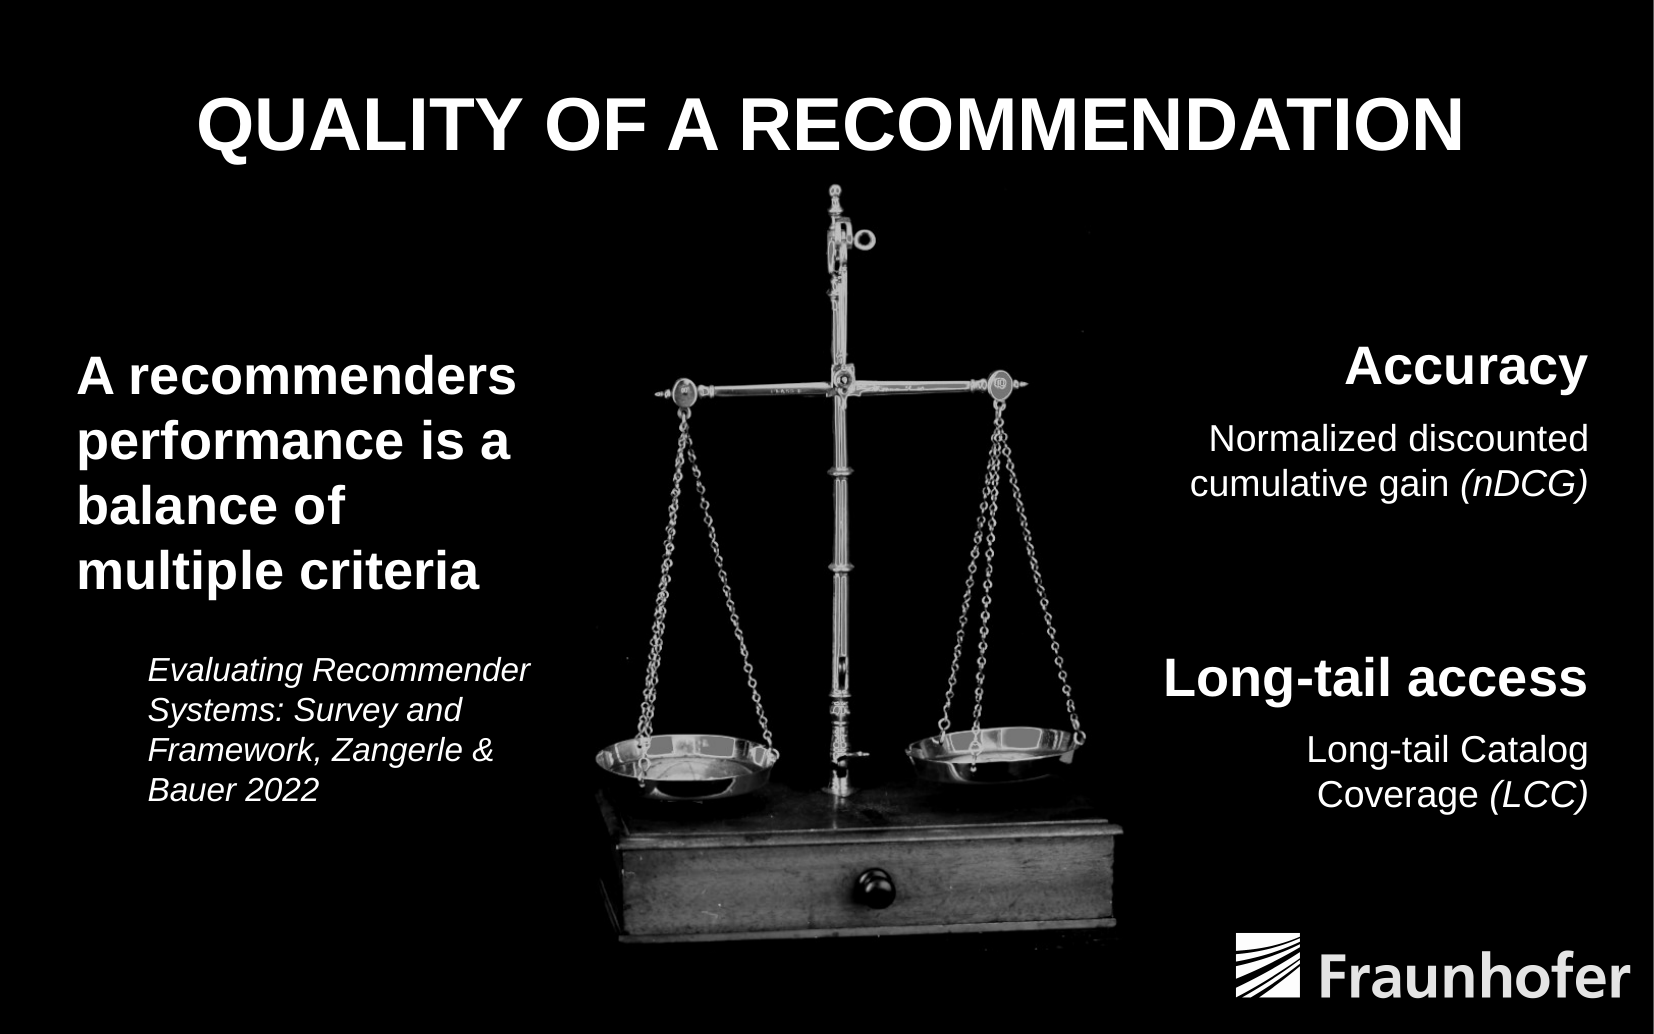

# Quality of a RECOMMENDATION
Accuracy
Normalized discounted cumulative gain (nDCG)
Long-tail access
Long-tail Catalog Coverage (LCC)
A recommenders performance is a balance of multiple criteria
Evaluating Recommender Systems: Survey and Framework, Zangerle & Bauer 2022
TARGET DEFINITION